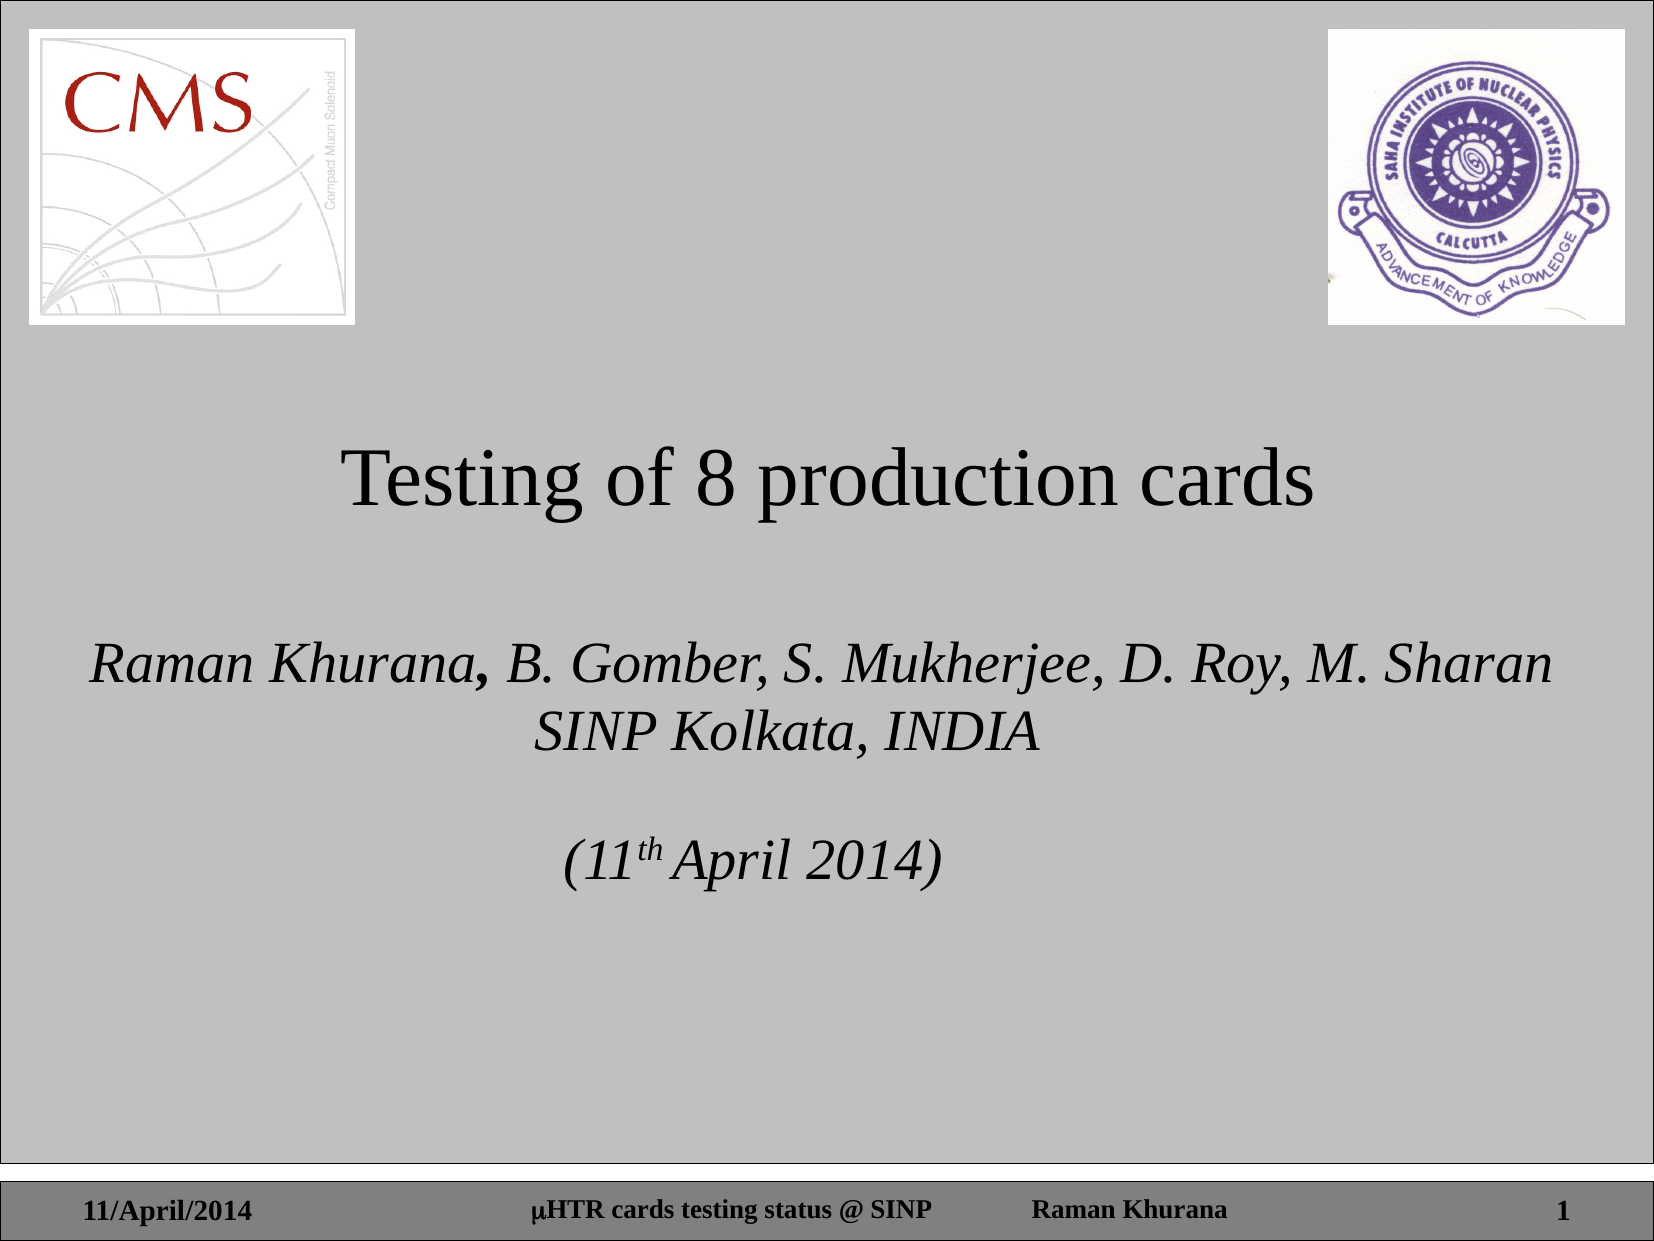

Testing of 8 production cards
 Raman Khurana, B. Gomber, S. Mukherjee, D. Roy, M. Sharan
 SINP Kolkata, INDIA
 (11th April 2014)
1